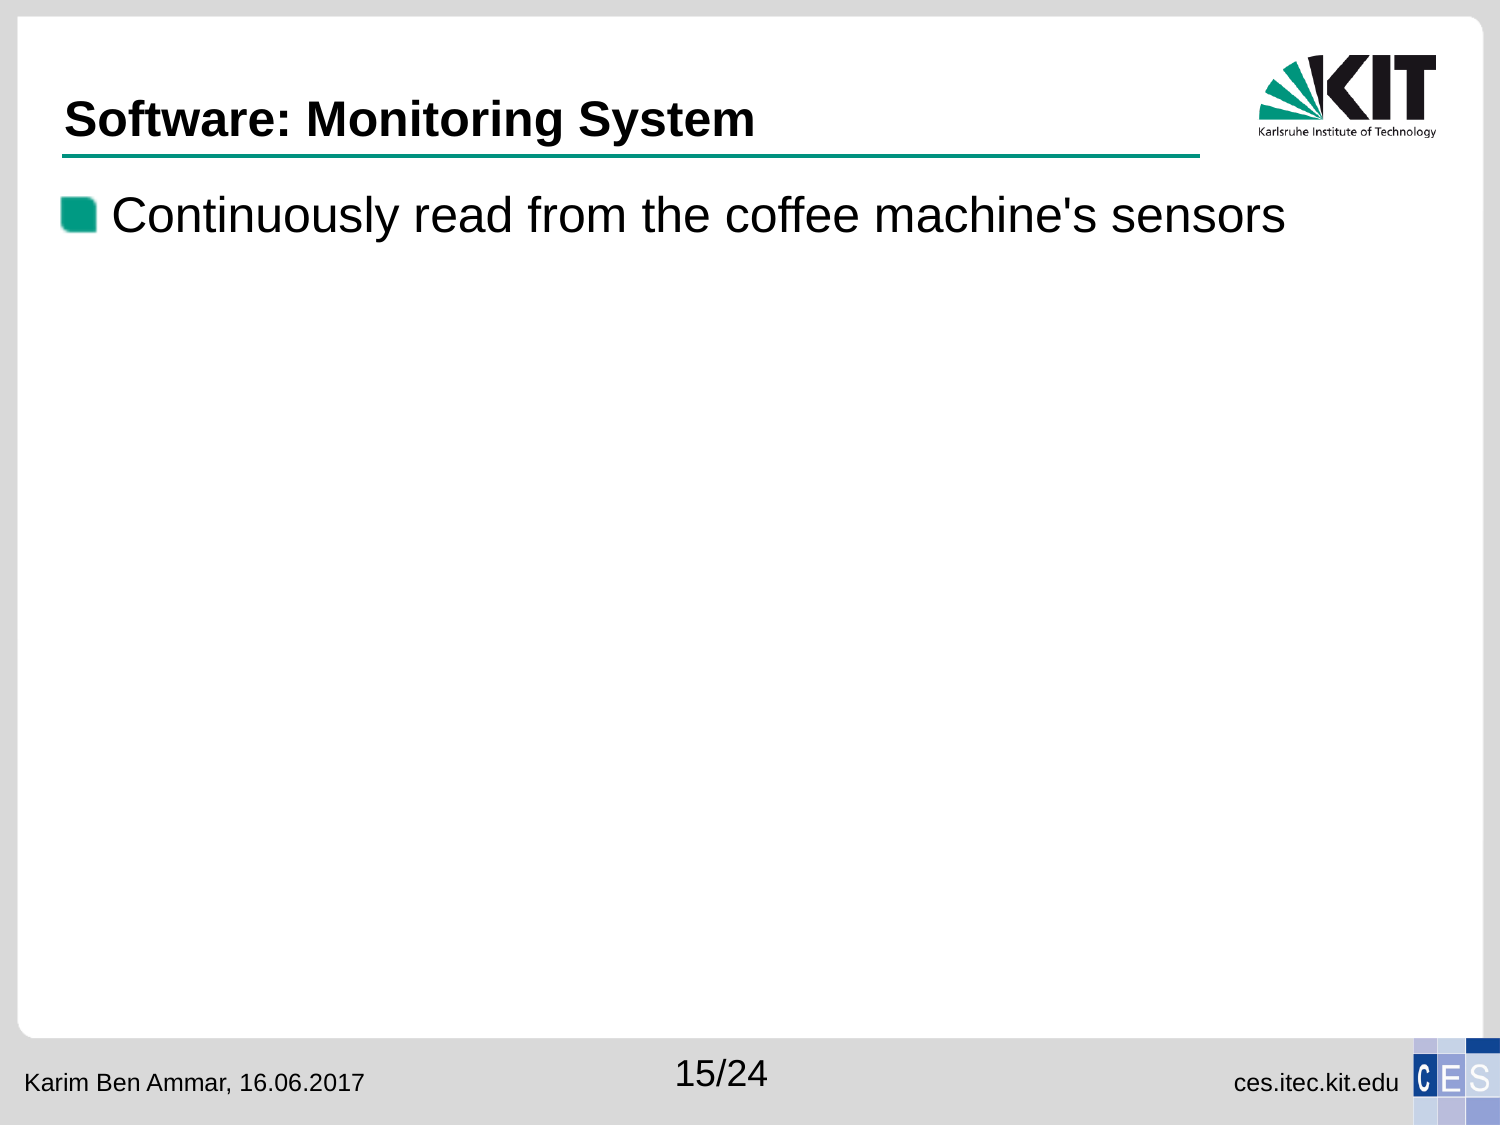

# Software: Monitoring System
Continuously read from the coffee machine's sensors
15/24